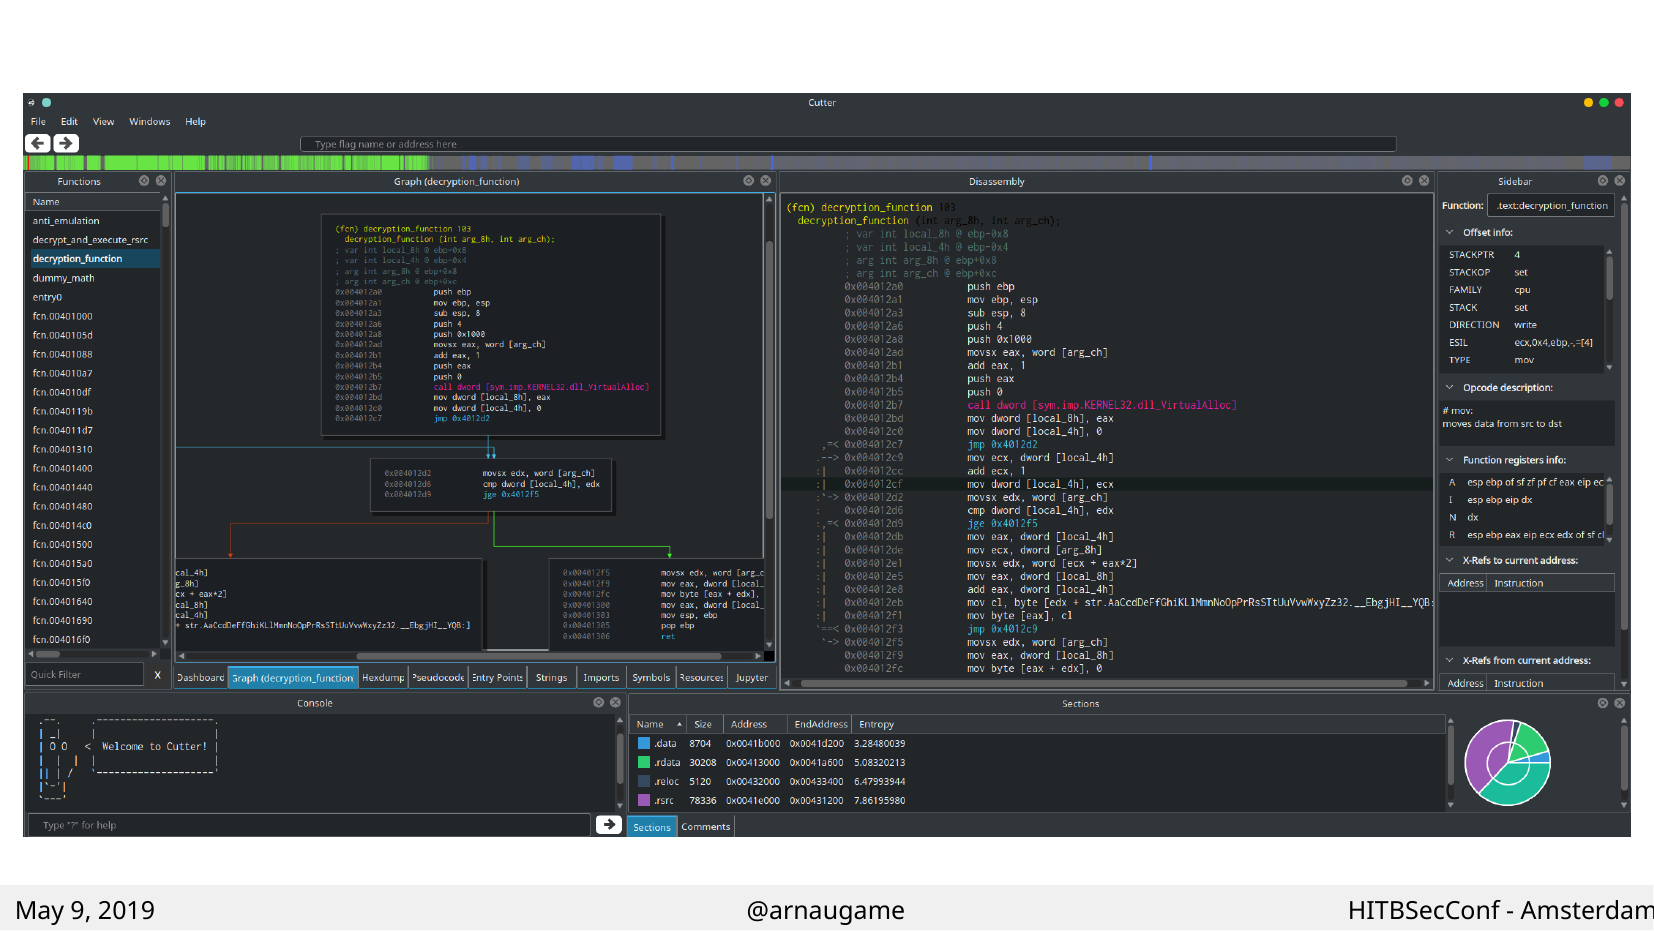

May 9, 2019
@arnaugamez
HITBSecConf - Amsterdam